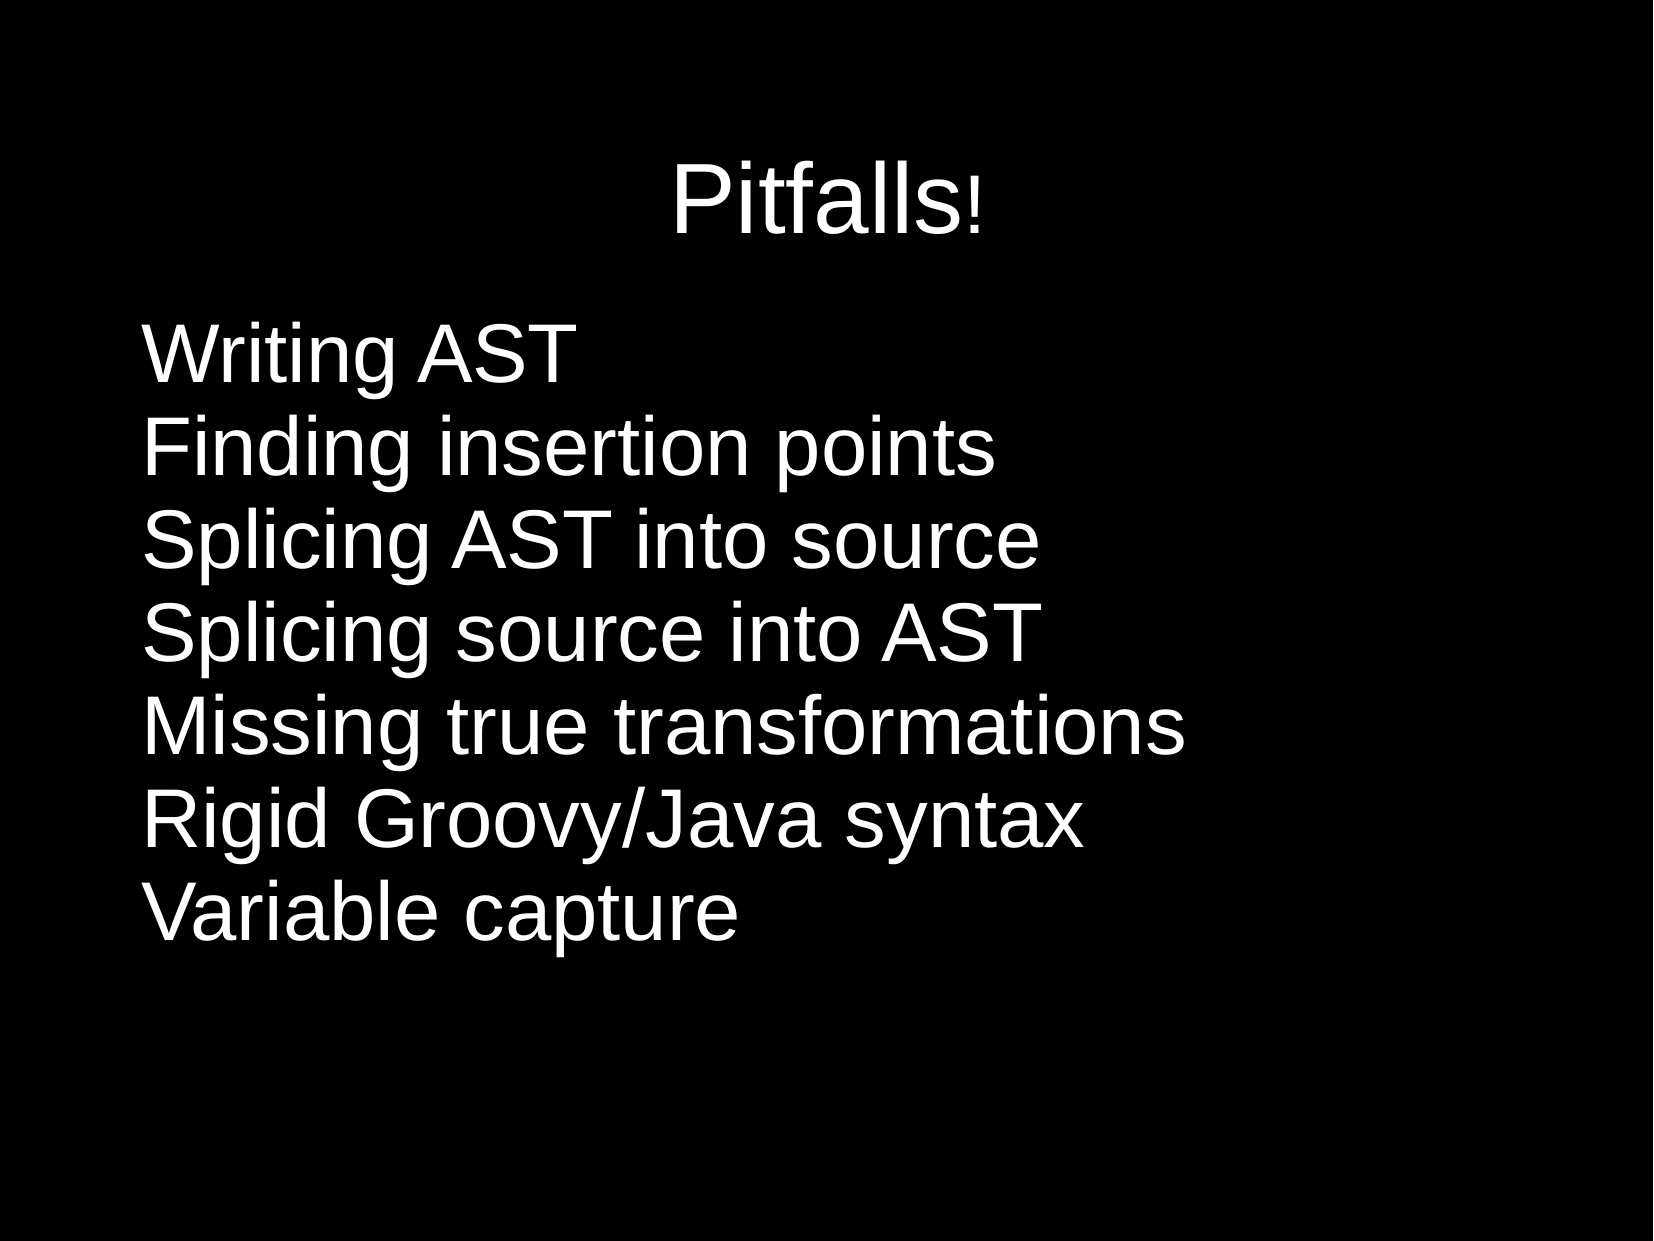

Pitfalls!
 Writing AST
 Finding insertion points
 Splicing AST into source
 Splicing source into AST
 Missing true transformations
 Rigid Groovy/Java syntax
 Variable capture